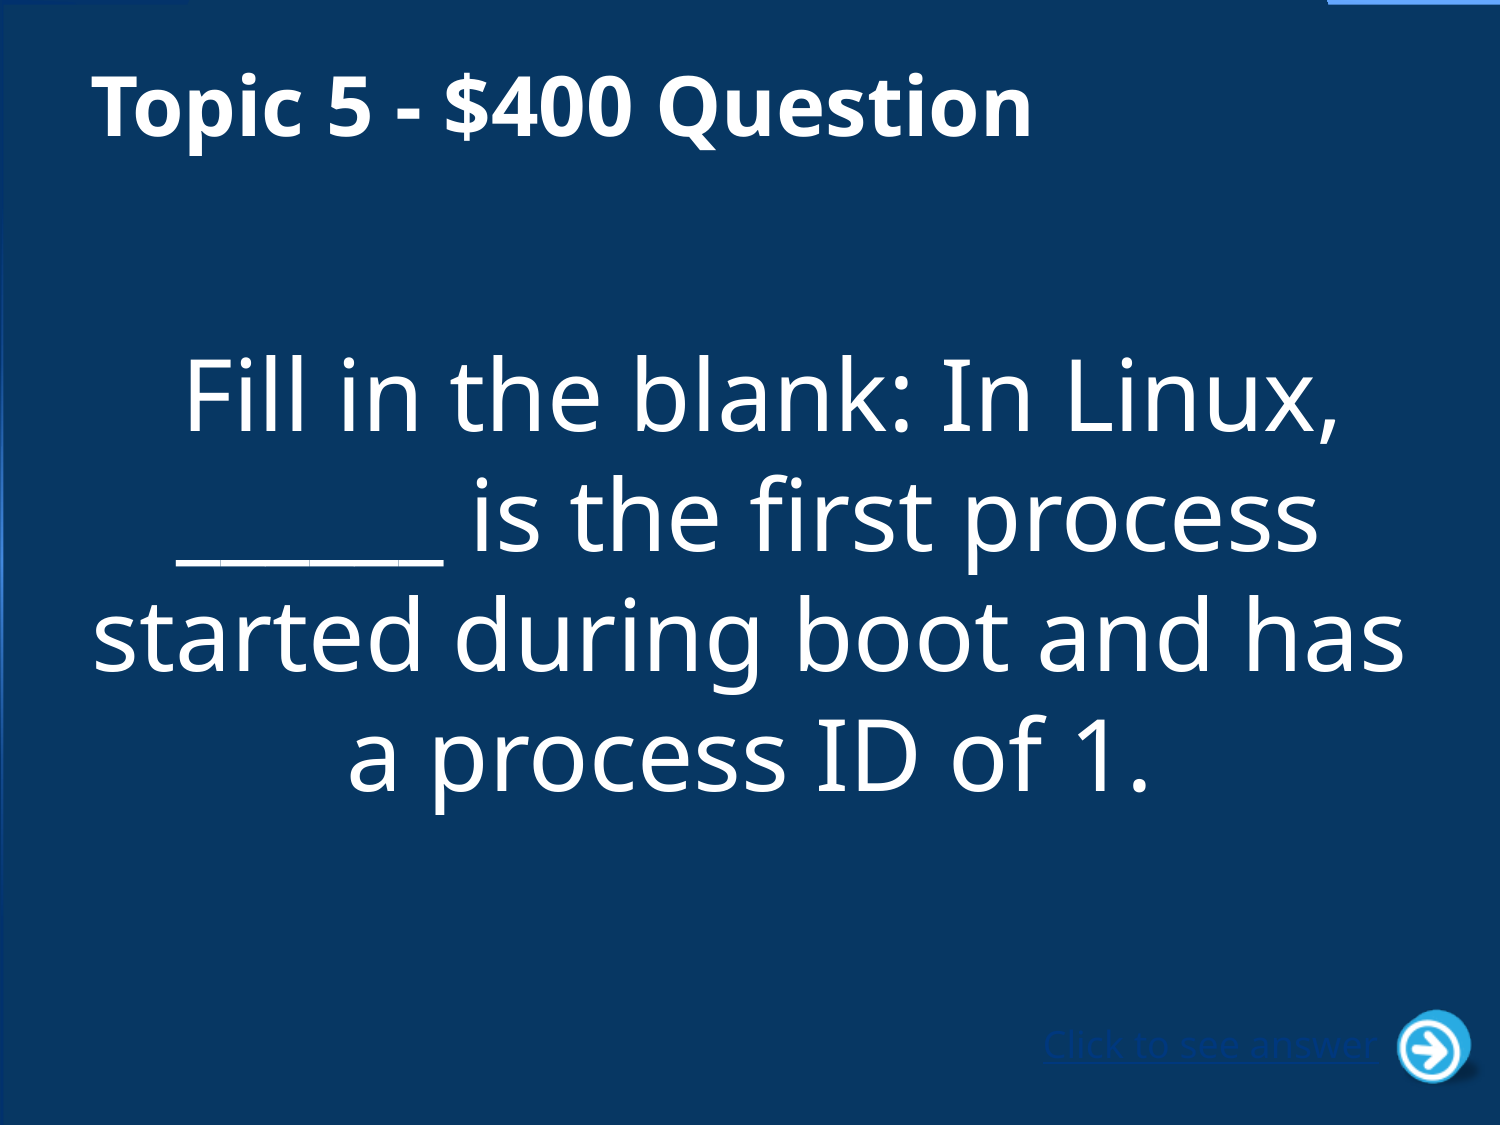

Topic 5 - $400 Question
# Fill in the blank: In Linux, ______ is the first process started during boot and has a process ID of 1.
Click to see answer